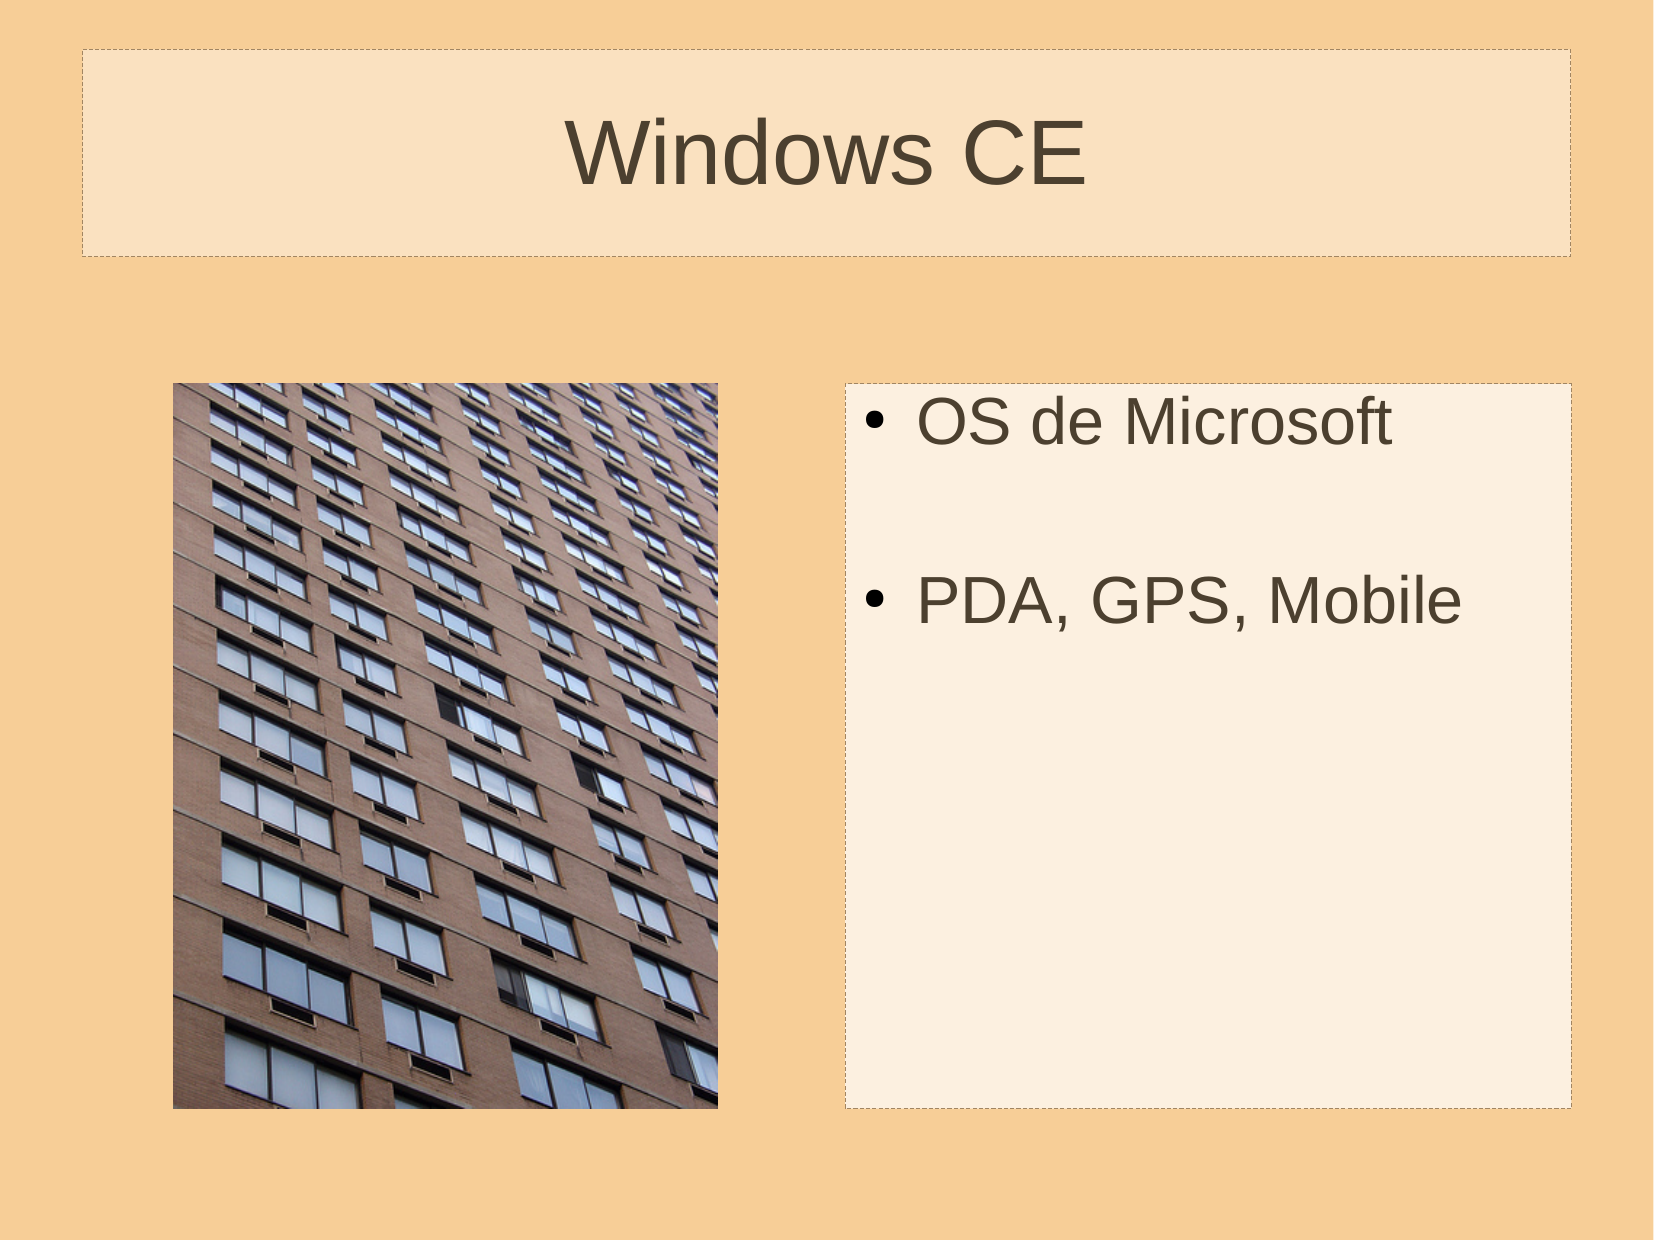

# Windows CE
OS de Microsoft
PDA, GPS, Mobile